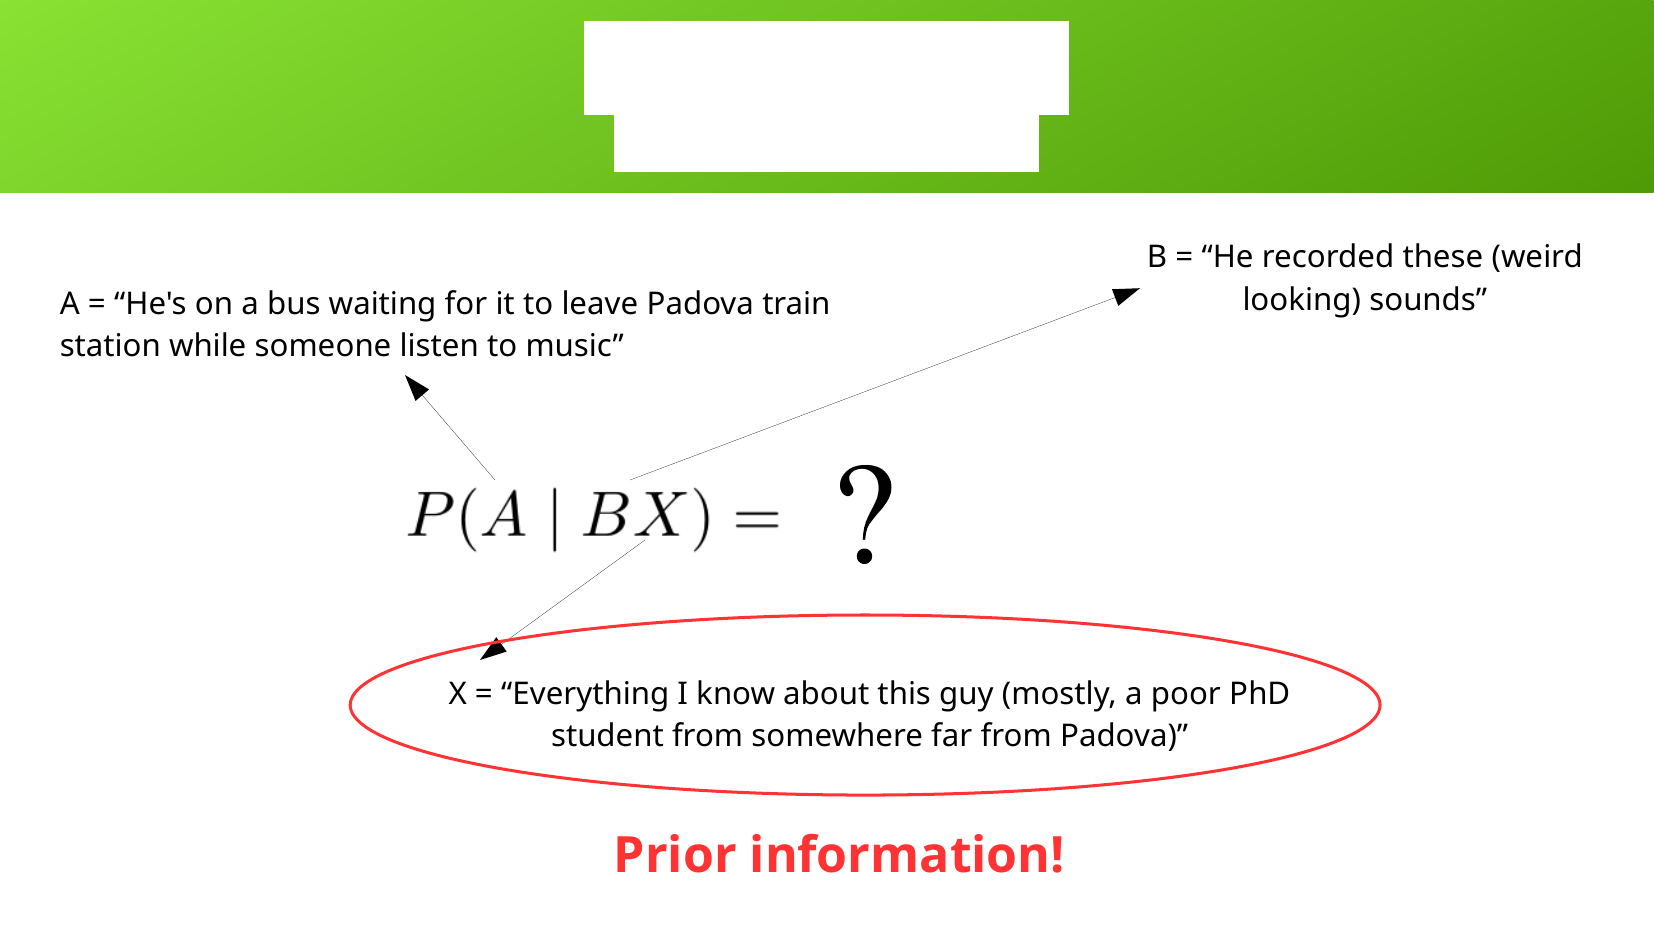

# Bayes theorem for logical statements
B = “He recorded these (weird looking) sounds”
A = “He's on a bus waiting for it to leave Padova train station while someone listen to music”
X = “Everything I know about this guy (mostly, a poor PhD student from somewhere far from Padova)”
Prior information!